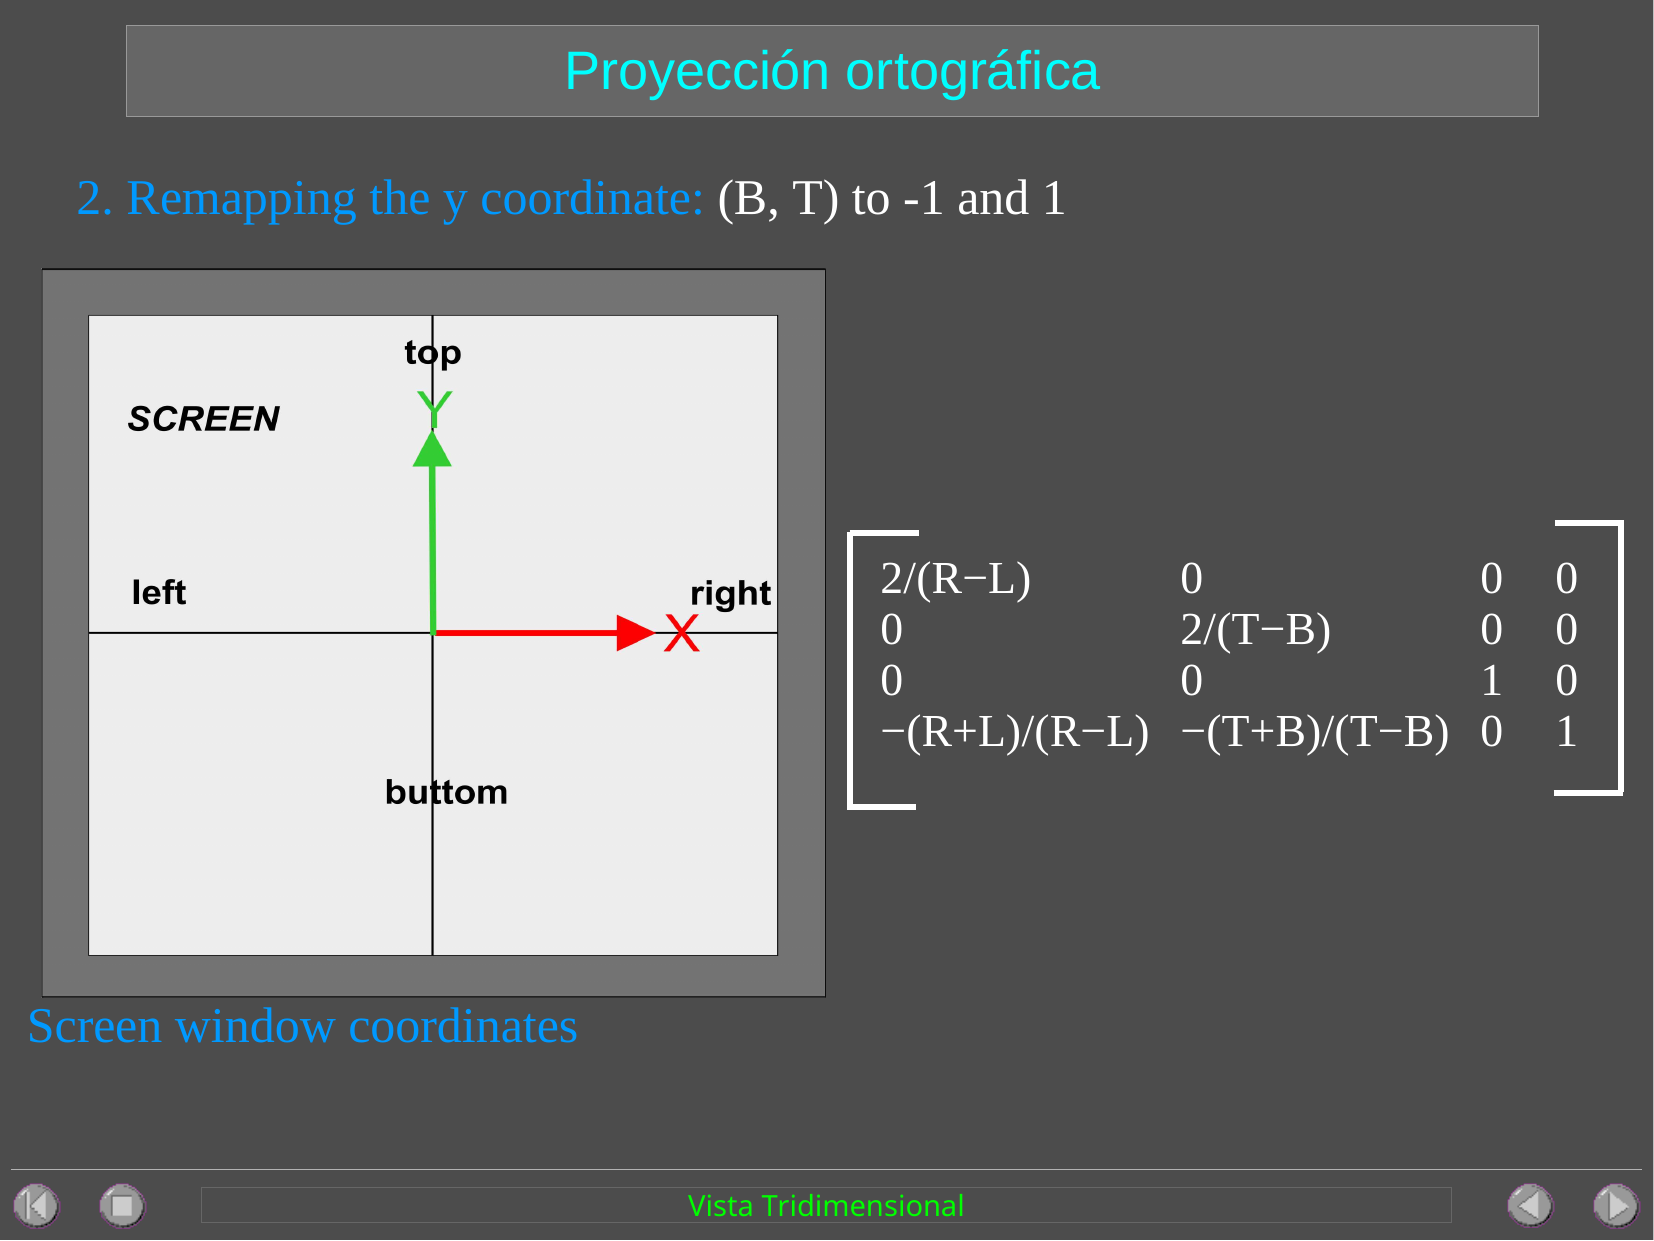

# Proyección ortográfica
2. Remapping the y coordinate: (B, T) to -1 and 1
2/(R−L)		0				0	0
0				2/(T−B)		0	0
0				0				1	0
−(R+L)/(R−L)	−(T+B)/(T−B)	0	1
Screen window coordinates